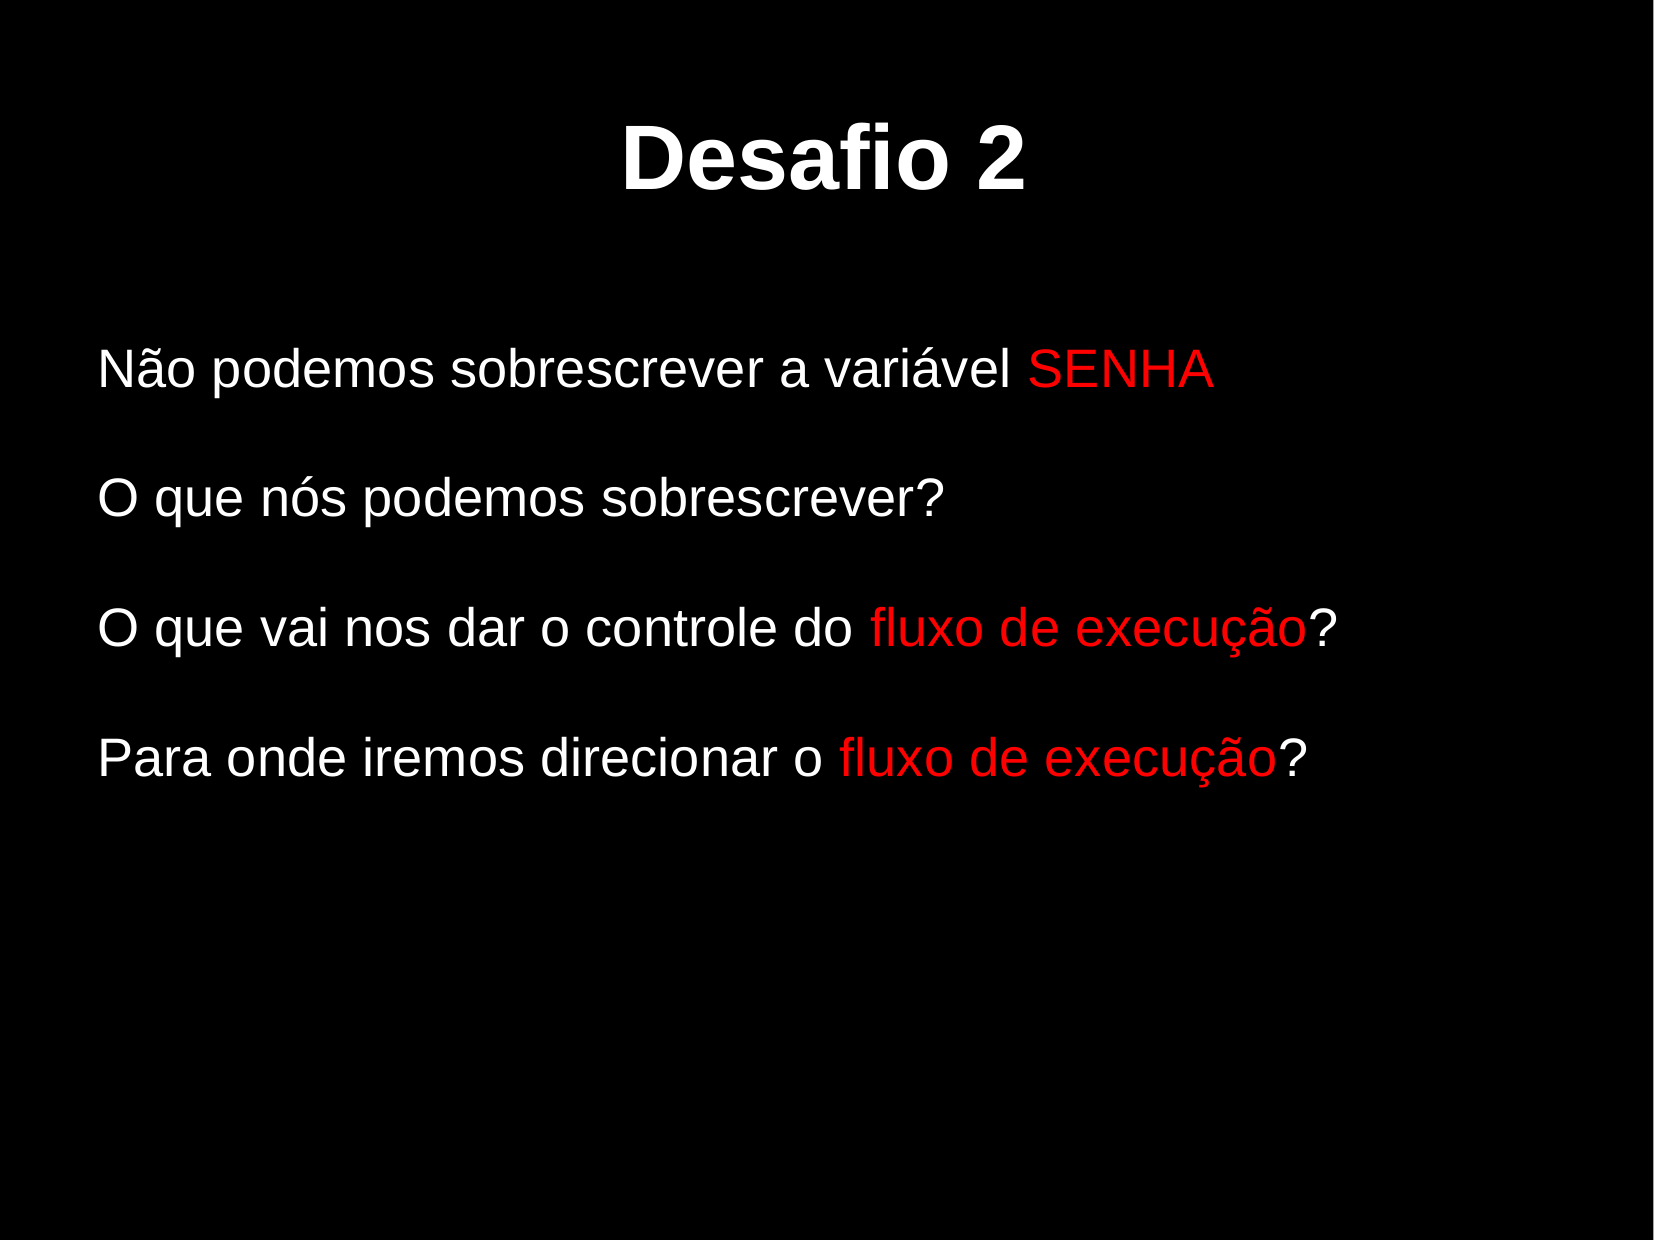

Desafio 2
Não podemos sobrescrever a variável SENHA
O que nós podemos sobrescrever?
O que vai nos dar o controle do fluxo de execução?
Para onde iremos direcionar o fluxo de execução?